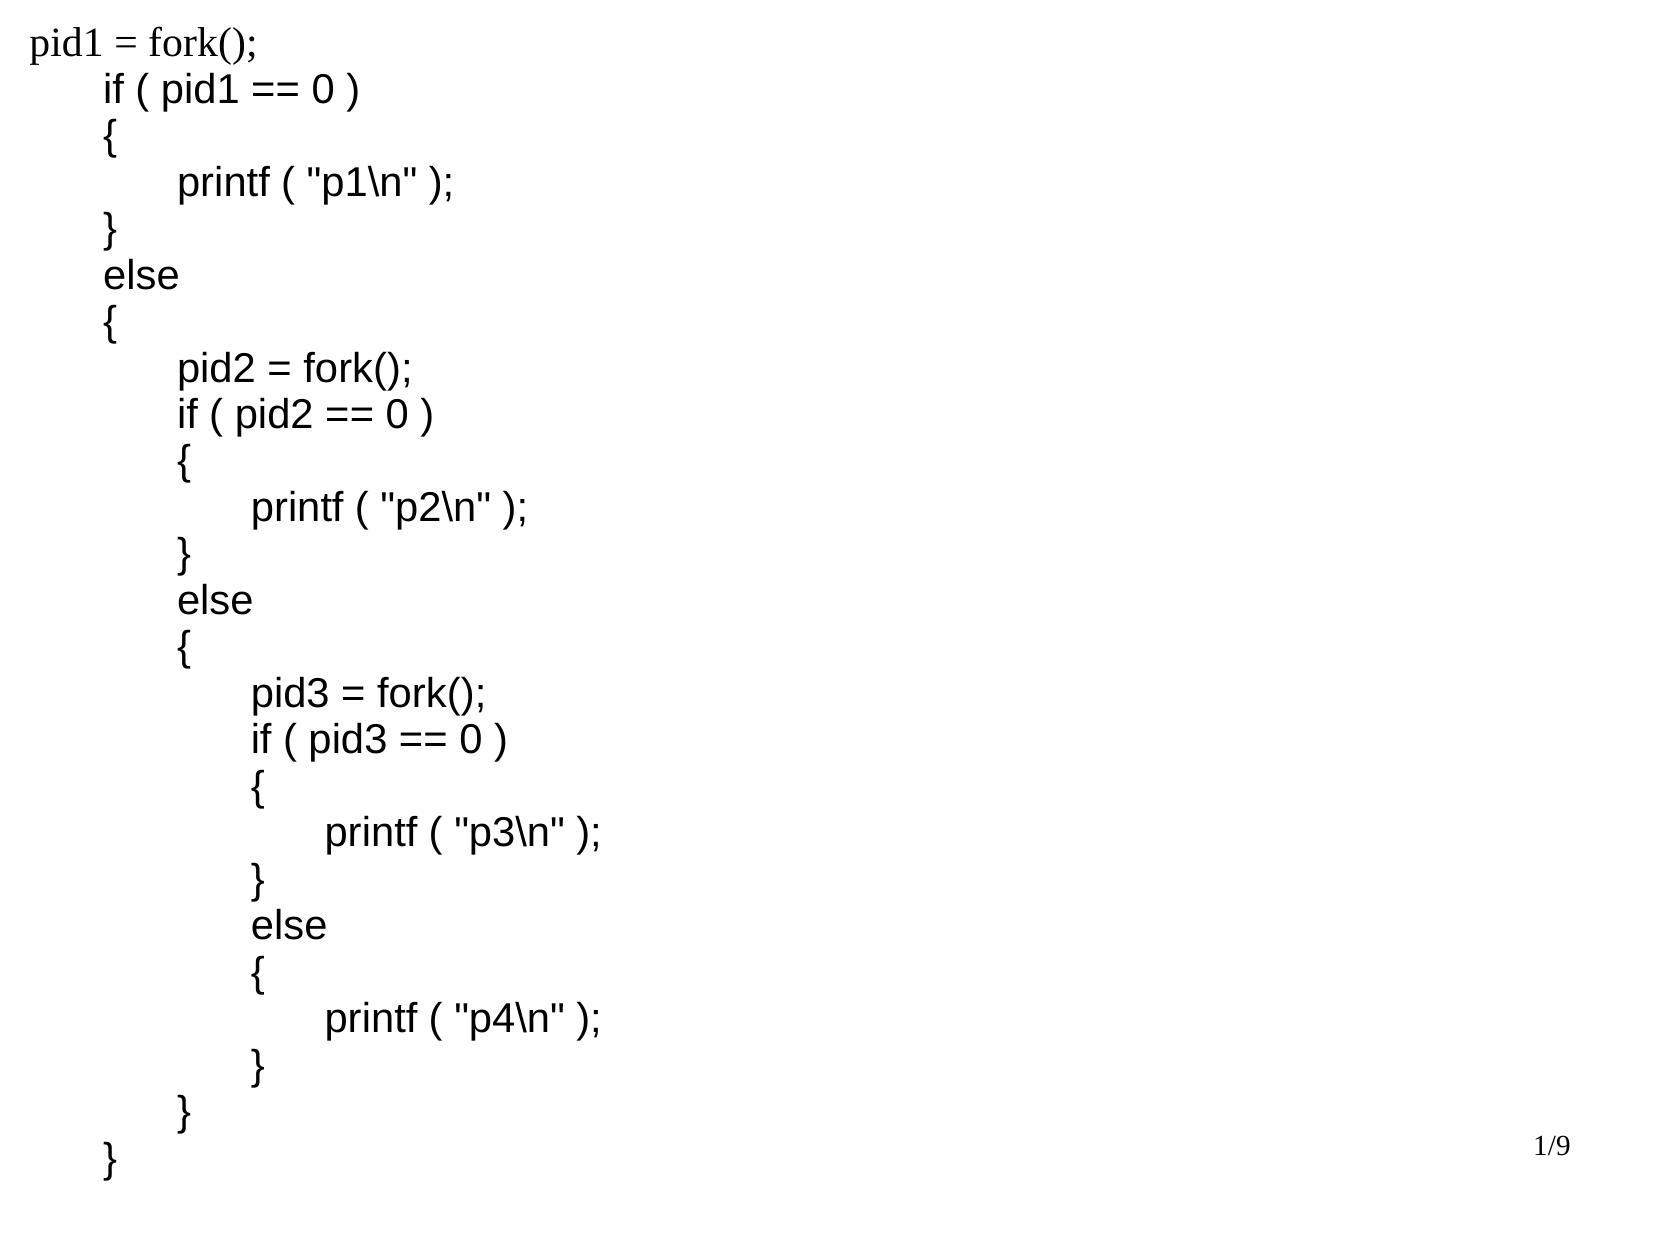

pid1 = fork();
	if ( pid1 == 0 )
	{
		printf ( "p1\n" );
	}
	else
	{
		pid2 = fork();
		if ( pid2 == 0 )
		{
			printf ( "p2\n" );
		}
		else
		{
			pid3 = fork();
			if ( pid3 == 0 )
			{
				printf ( "p3\n" );
			}
			else
			{
				printf ( "p4\n" );
			}
		}
	}
1